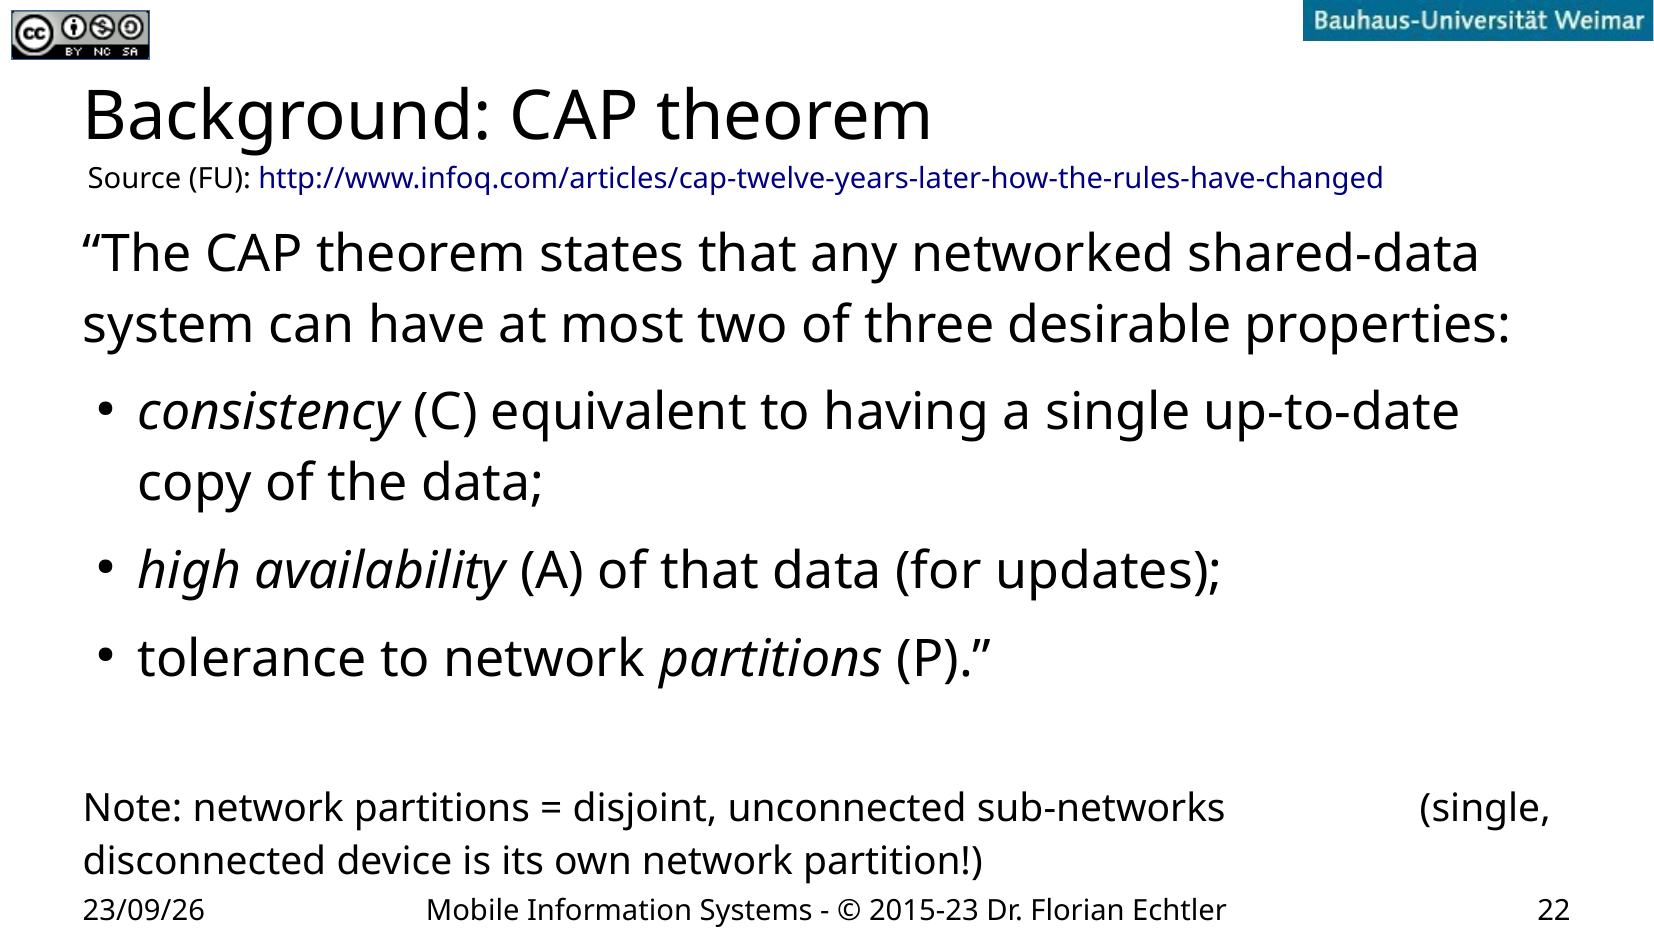

# Background: CAP theorem
Source (FU): http://www.infoq.com/articles/cap-twelve-years-later-how-the-rules-have-changed
“The CAP theorem states that any networked shared-data system can have at most two of three desirable properties:
consistency (C) equivalent to having a single up-to-date copy of the data;
high availability (A) of that data (for updates);
tolerance to network partitions (P).”
Note: network partitions = disjoint, unconnected sub-networks (single, disconnected device is its own network partition!)
Mobile Information Systems - © 2015-23 Dr. Florian Echtler
22